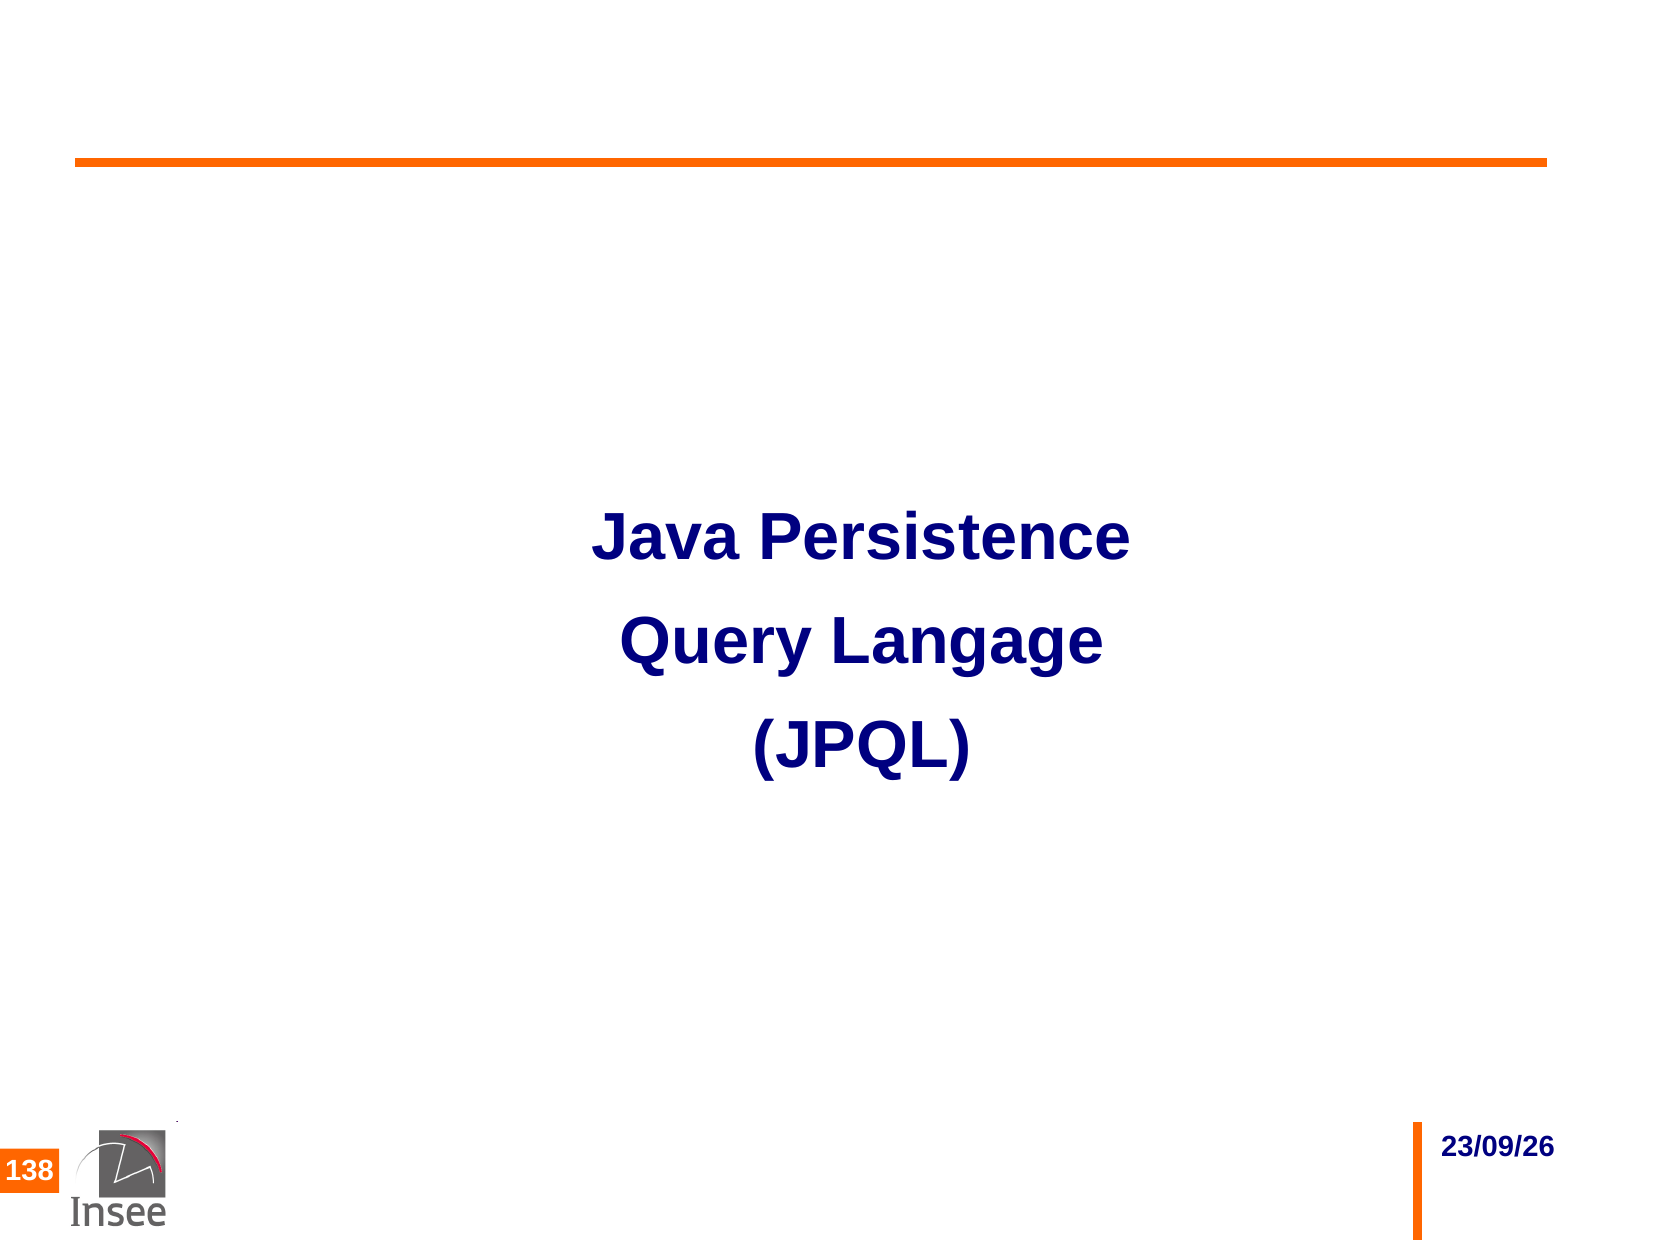

#
Java Persistence
Query Langage
(JPQL)
138